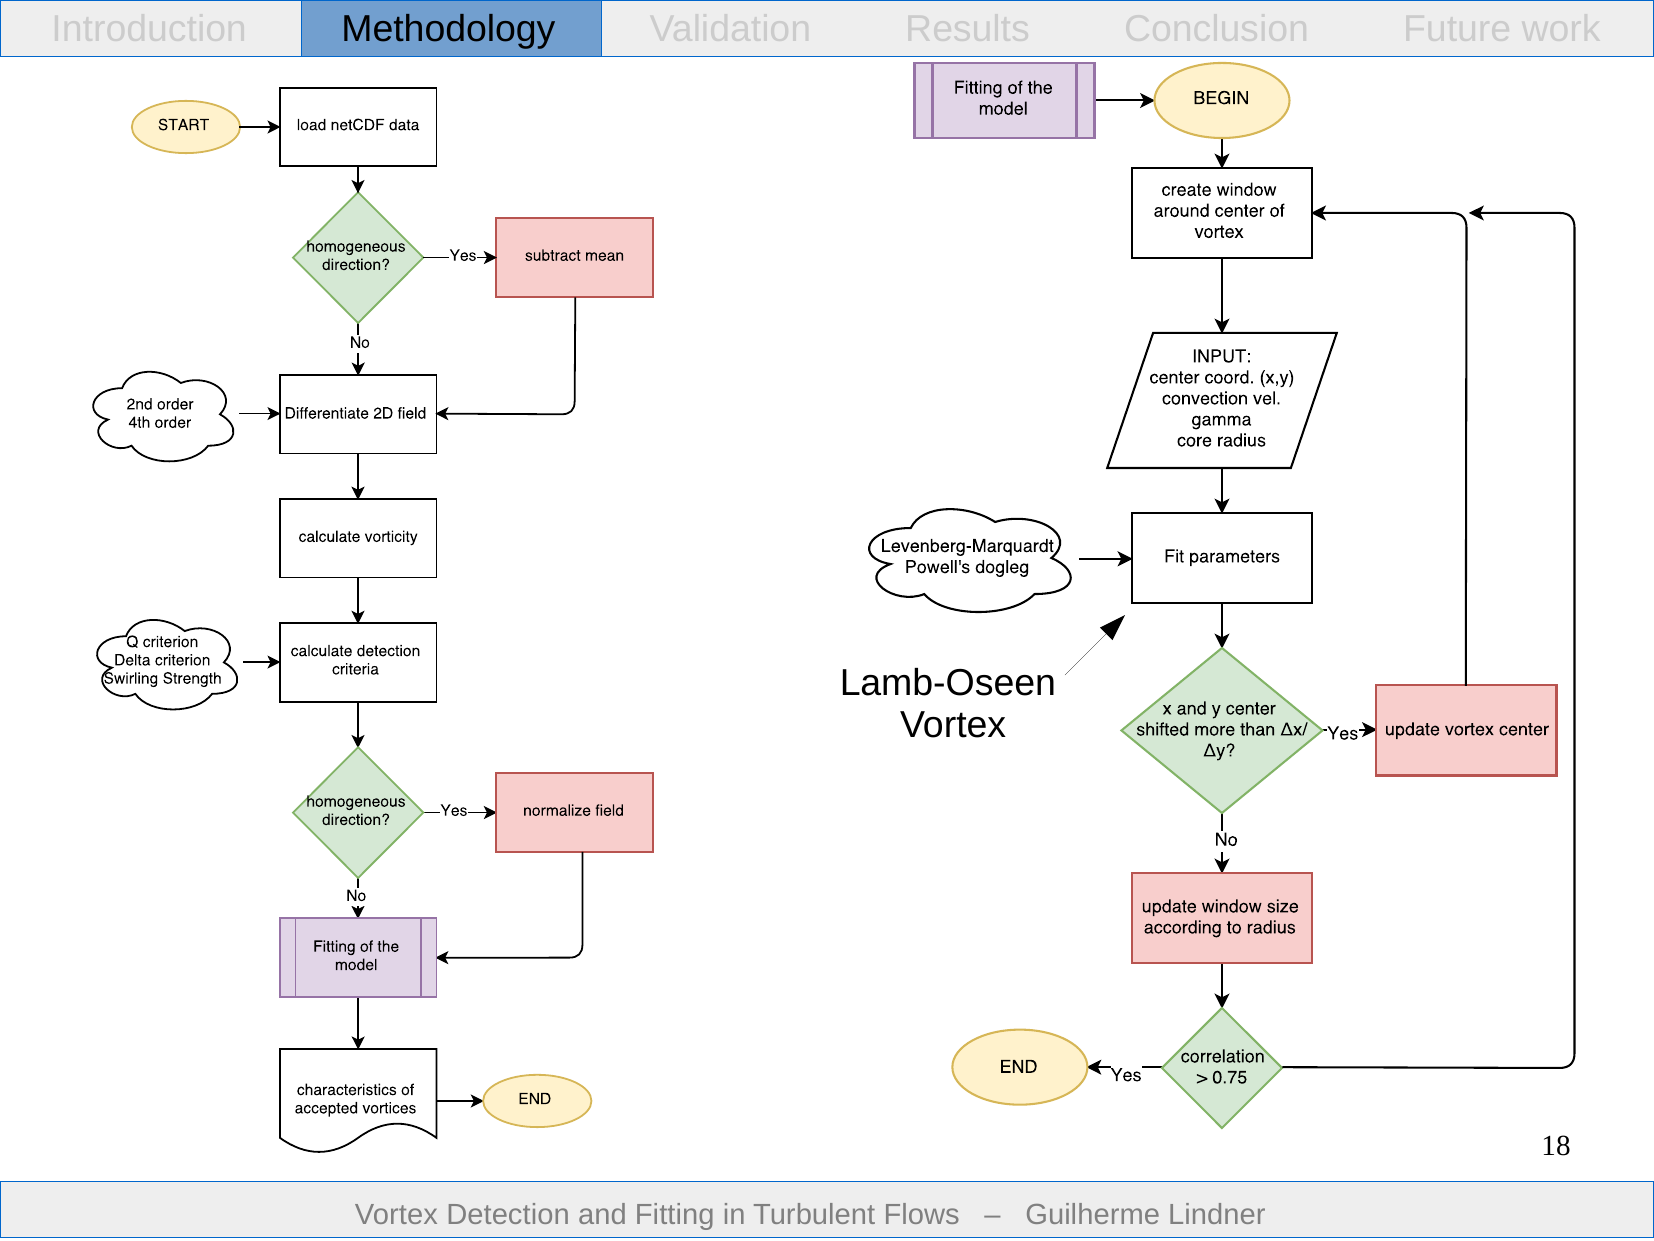

Introduction Methodology Validation Results Conclusion Future work
Lamb-Oseen
Vortex
18
Vortex Detection and Fitting in Turbulent Flows – Guilherme Lindner